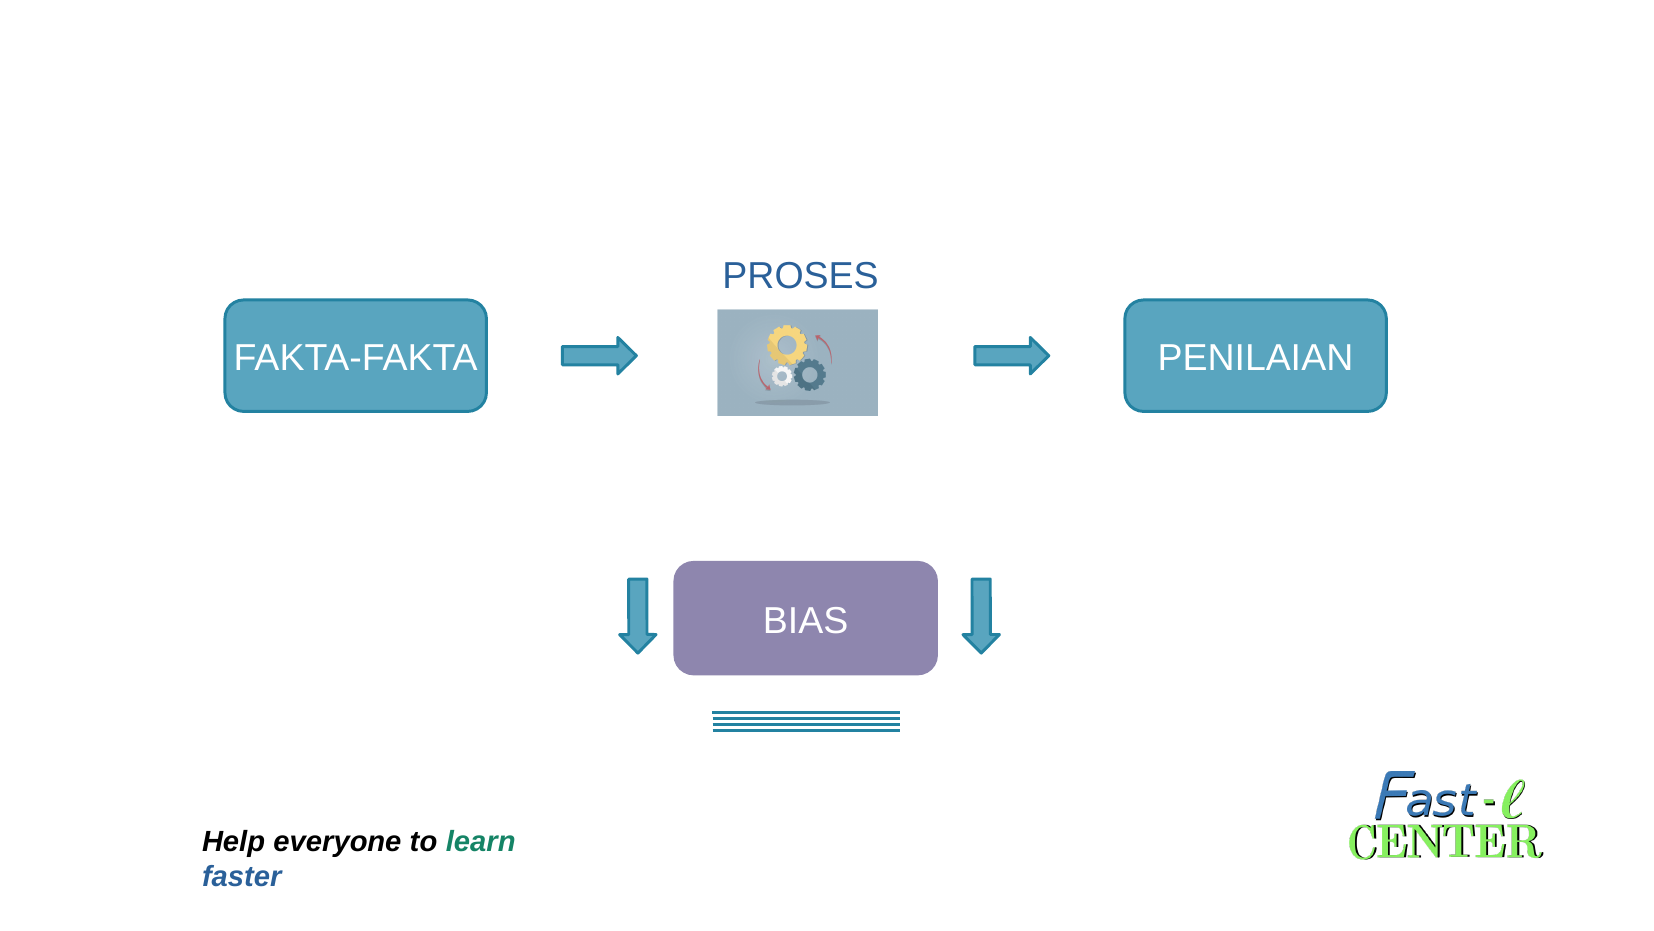

PROSES
FAKTA-FAKTA
PENILAIAN
BIAS
Help everyone to learn faster